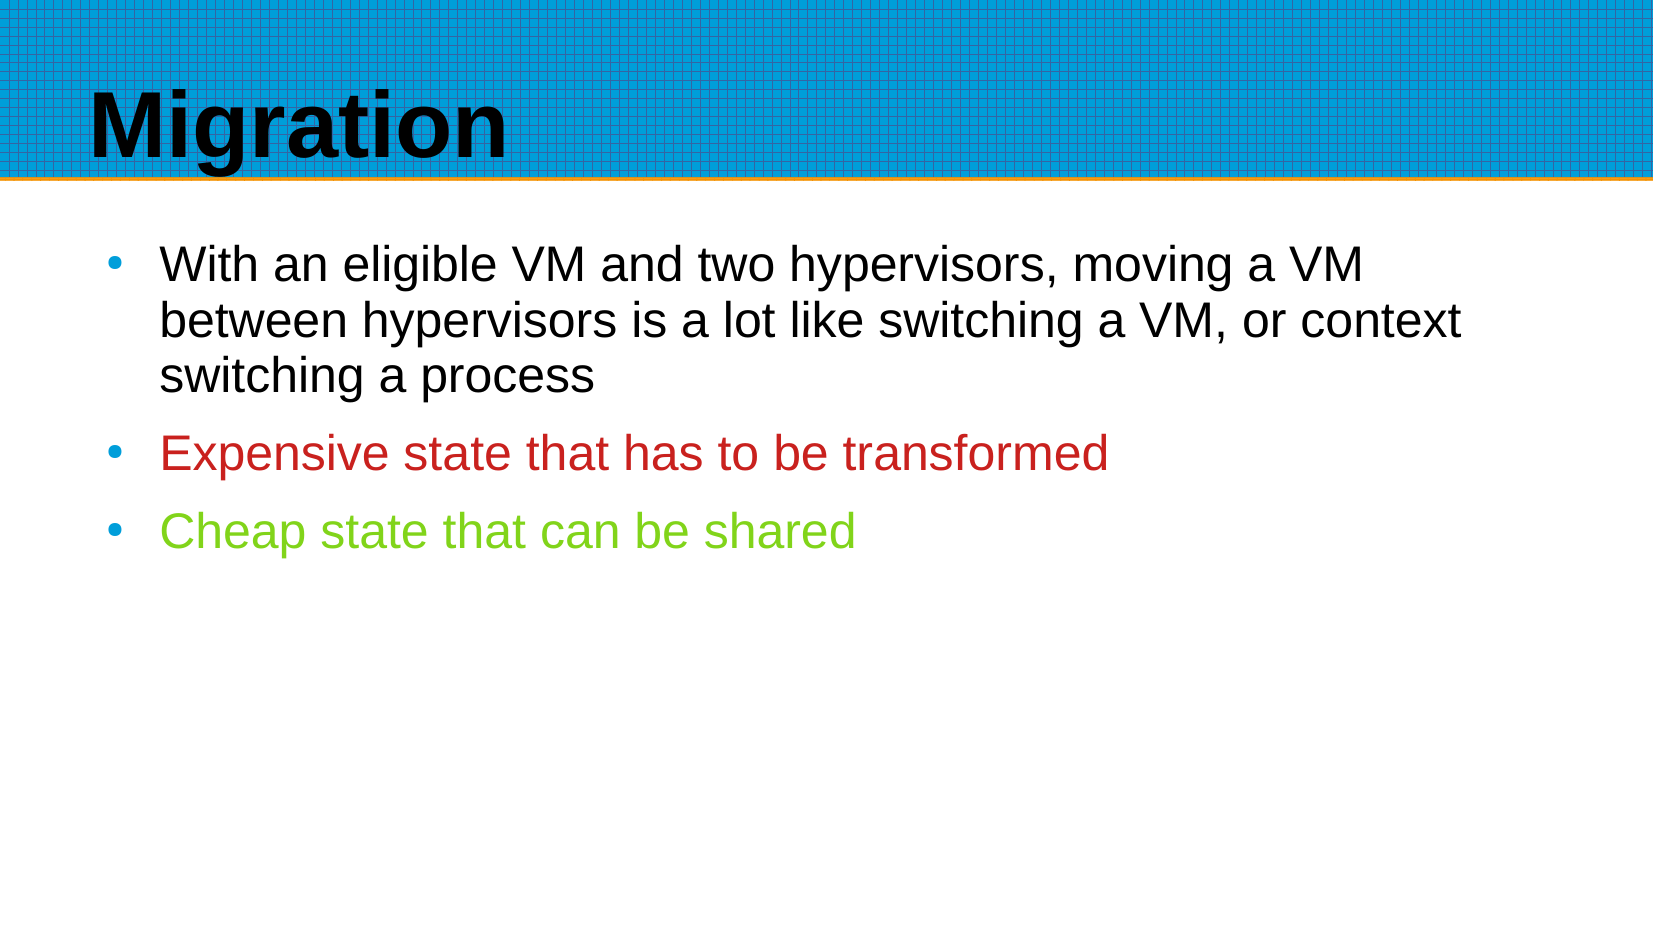

# Migration
With an eligible VM and two hypervisors, moving a VM between hypervisors is a lot like switching a VM, or context switching a process
Expensive state that has to be transformed
Cheap state that can be shared